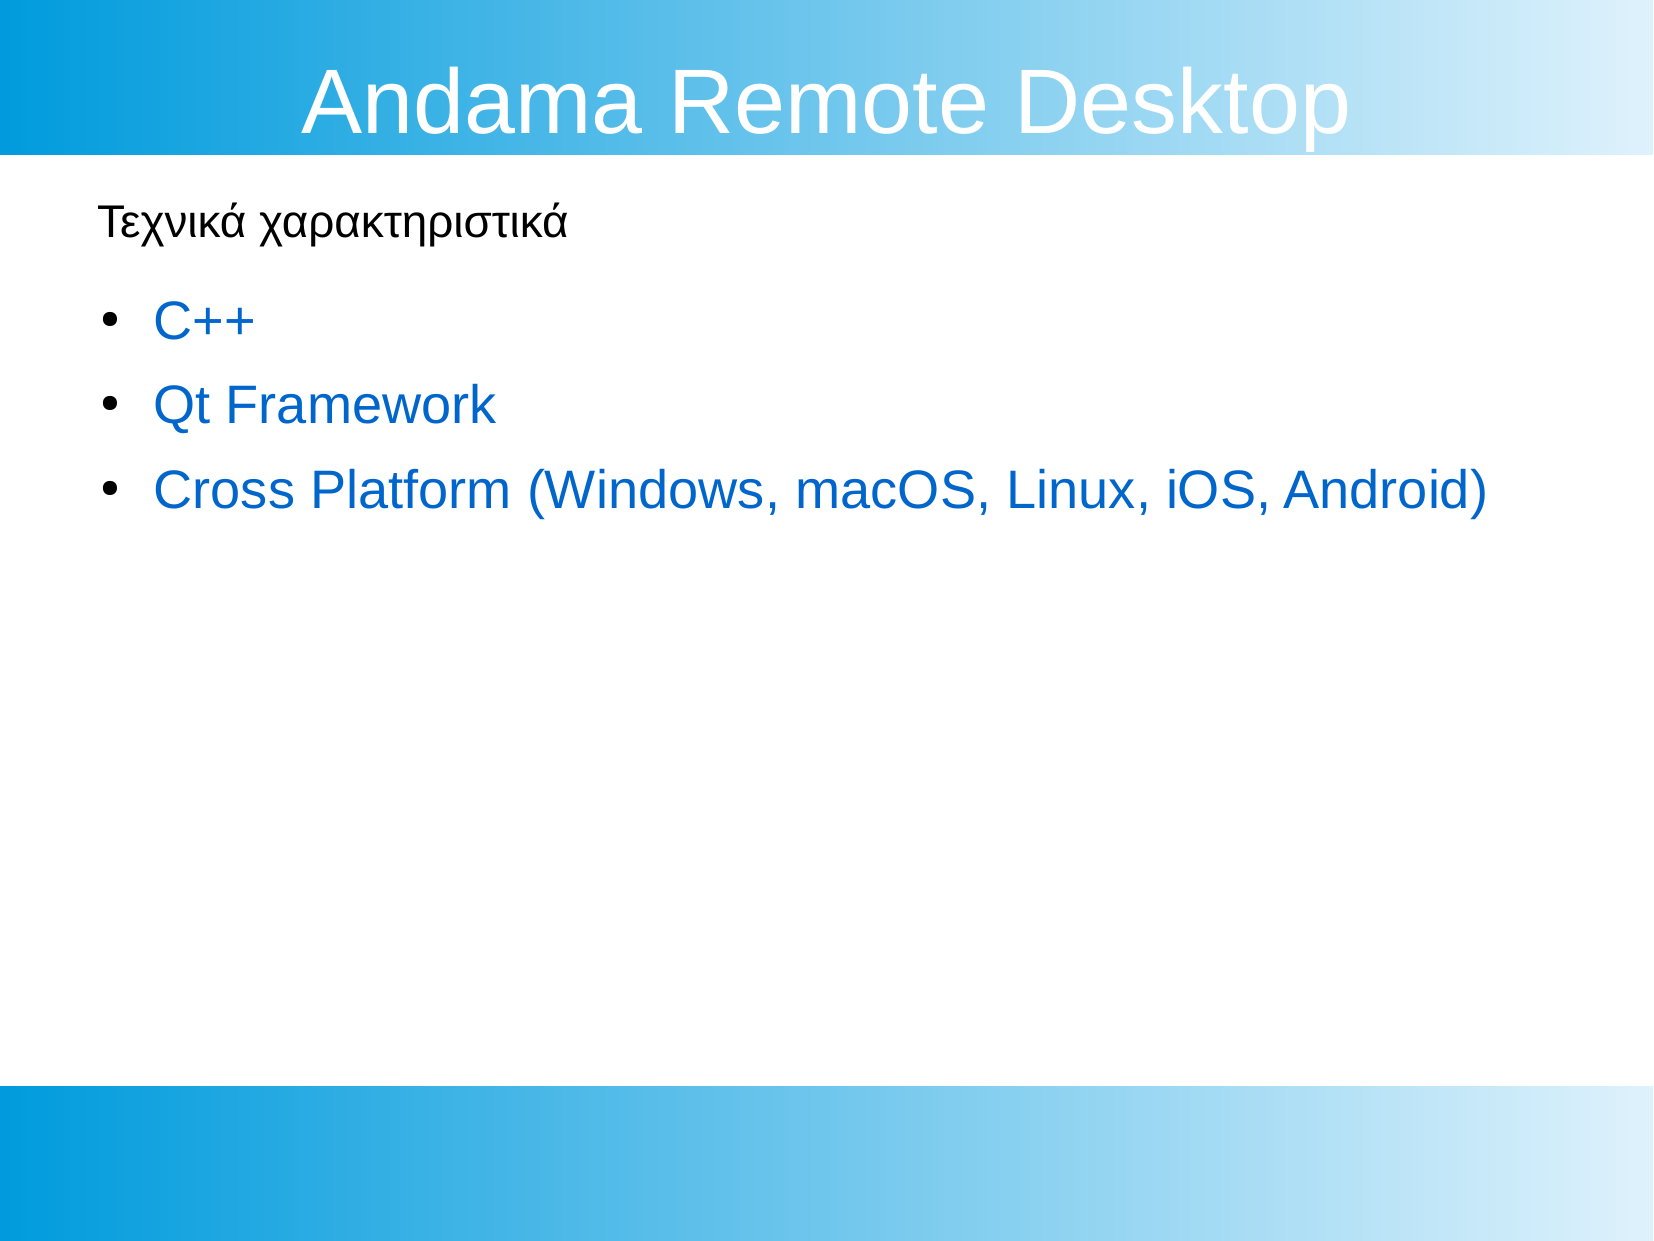

# Andama Remote Desktop
Τεχνικά χαρακτηριστικά
C++
Qt Framework
Cross Platform (Windows, macOS, Linux, iOS, Android)